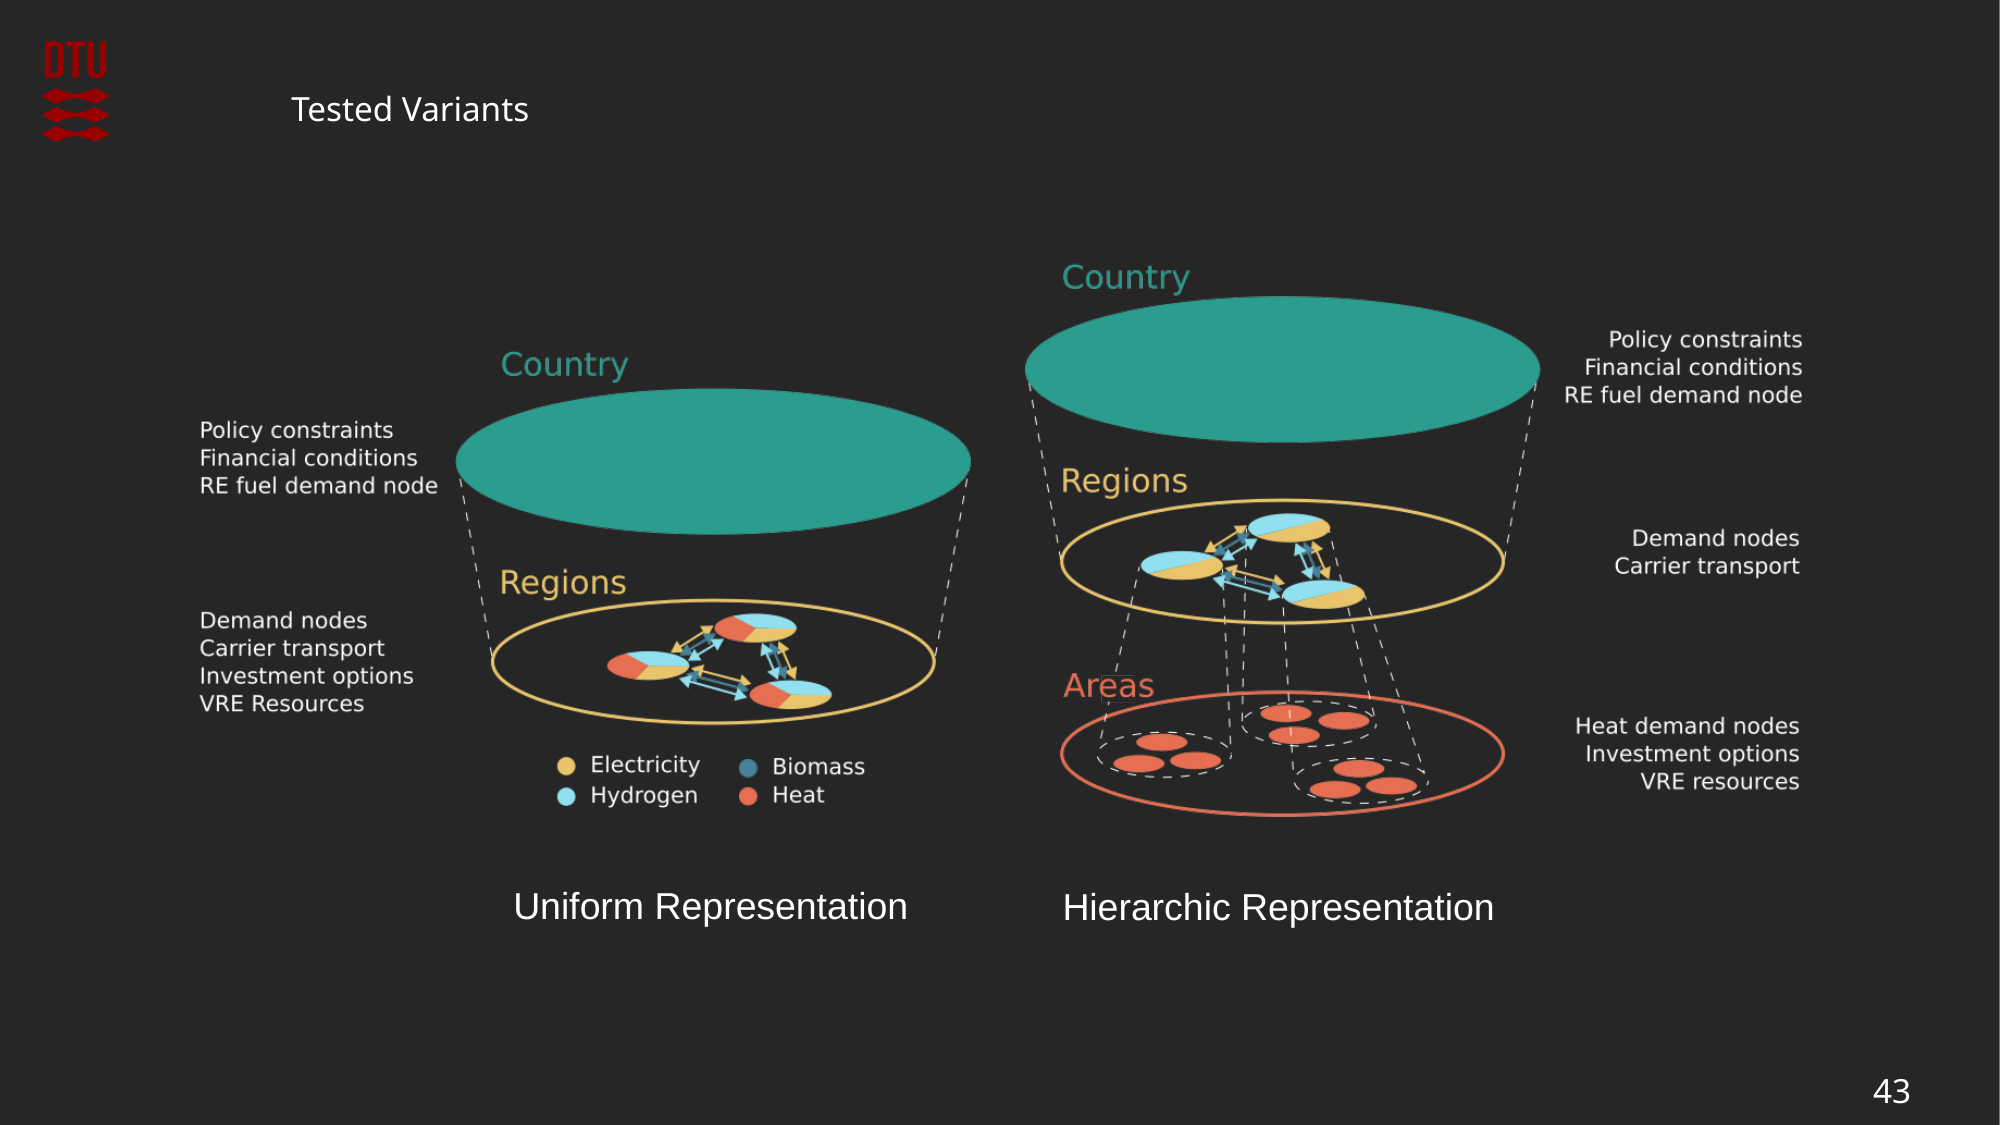

# Tested Variants
Uniform Representation
Hierarchic Representation